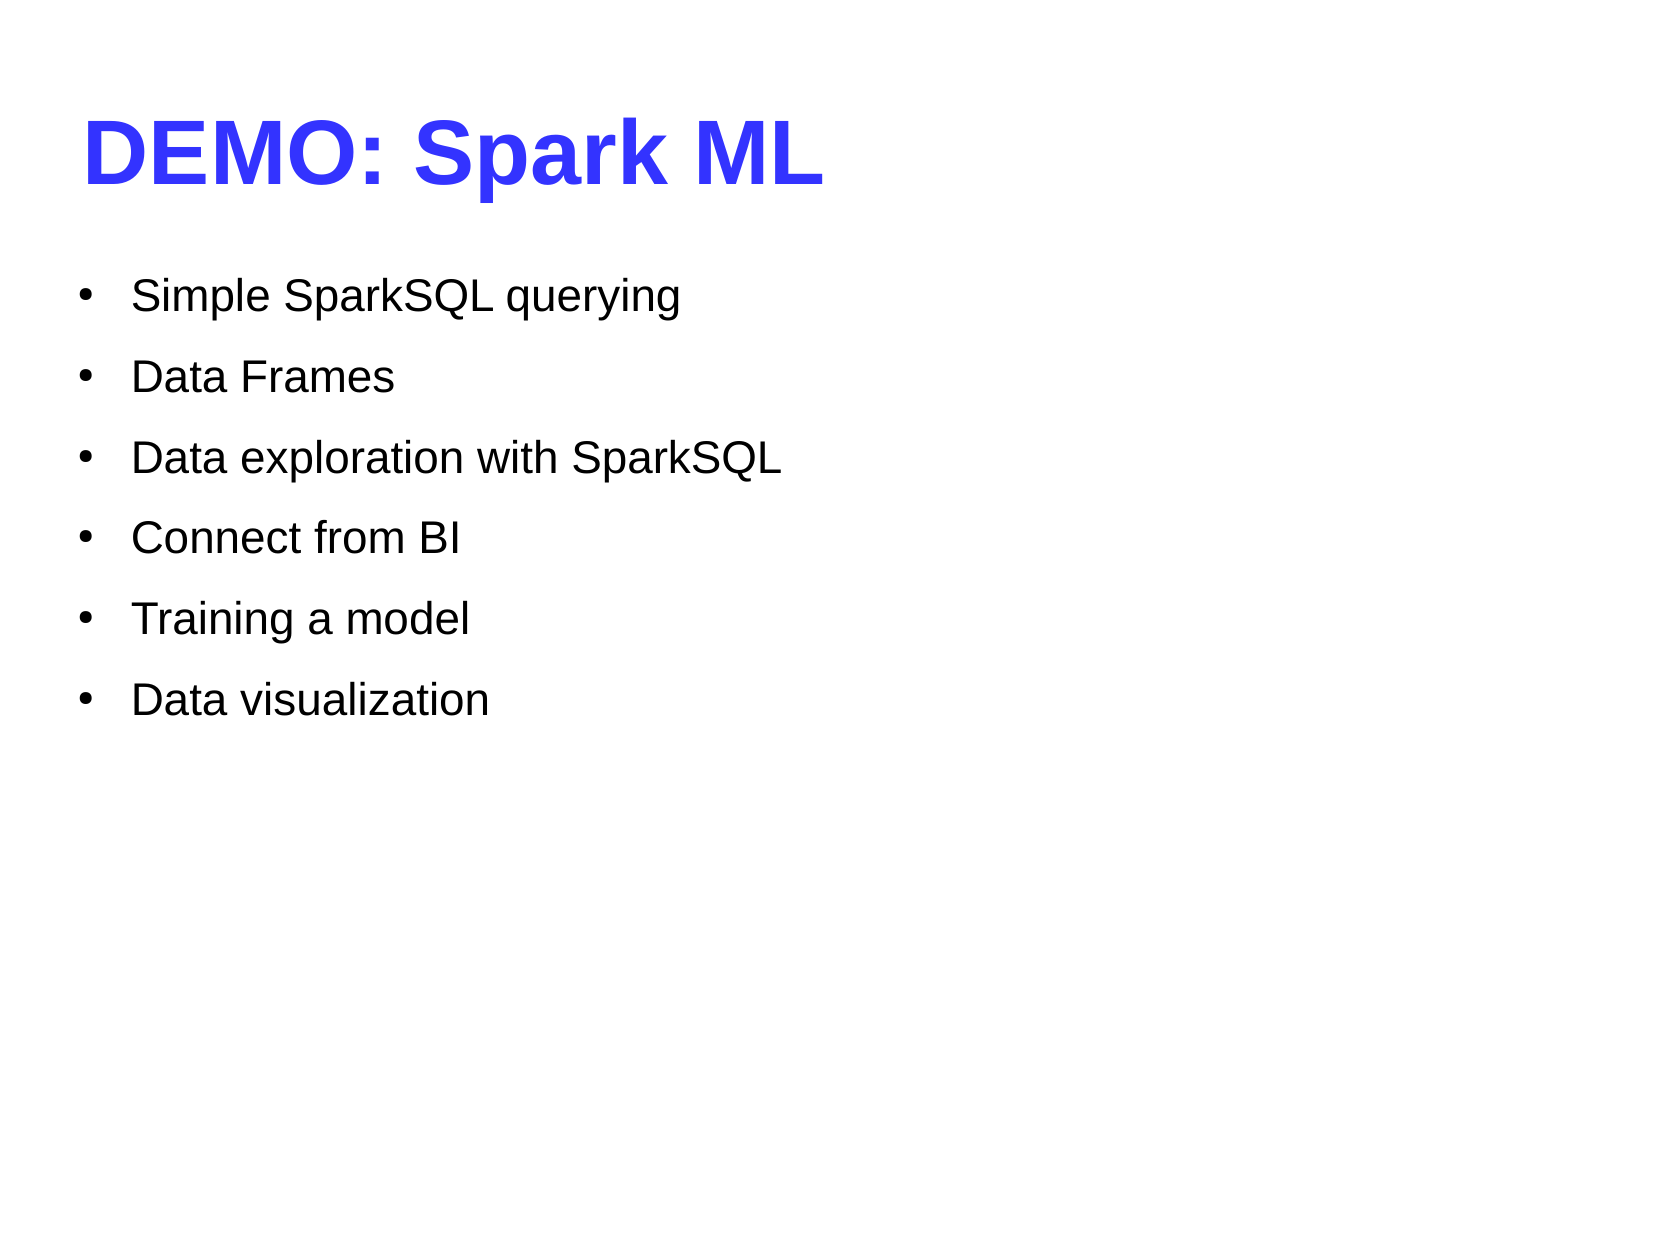

# DEMO: Spark ML
Simple SparkSQL querying
Data Frames
Data exploration with SparkSQL
Connect from BI
Training a model
Data visualization